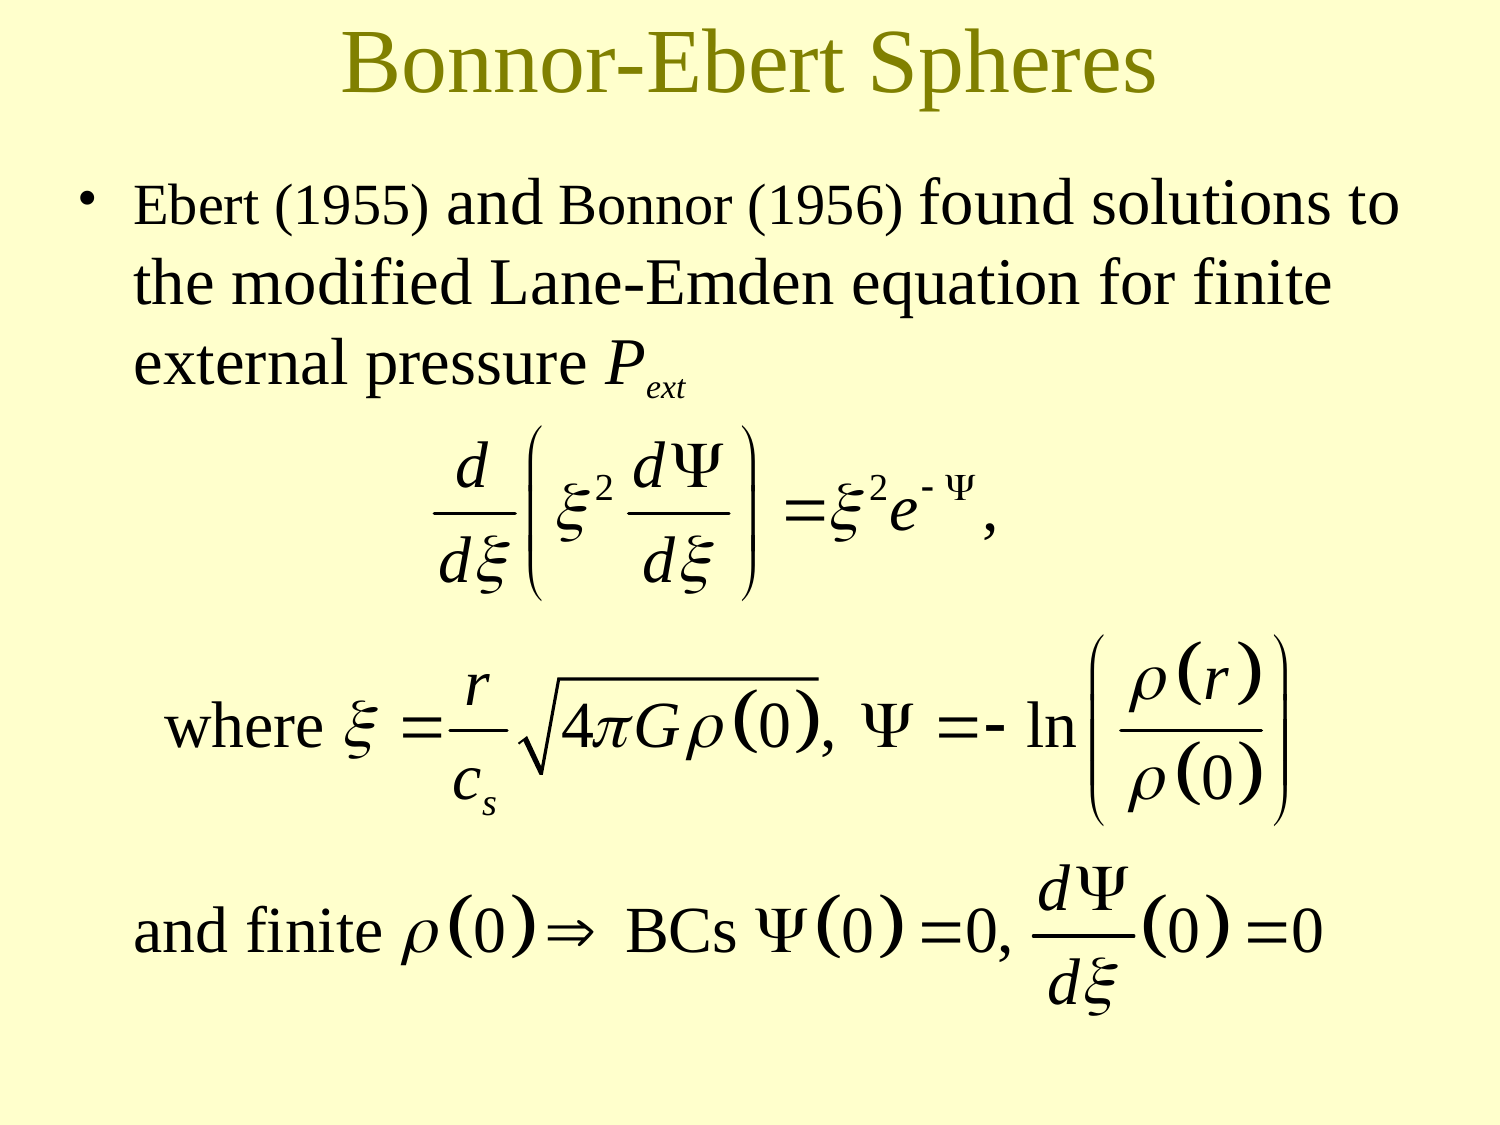

# Bonnor-Ebert Spheres
Ebert (1955) and Bonnor (1956) found solutions to the modified Lane-Emden equation for finite external pressure Pext